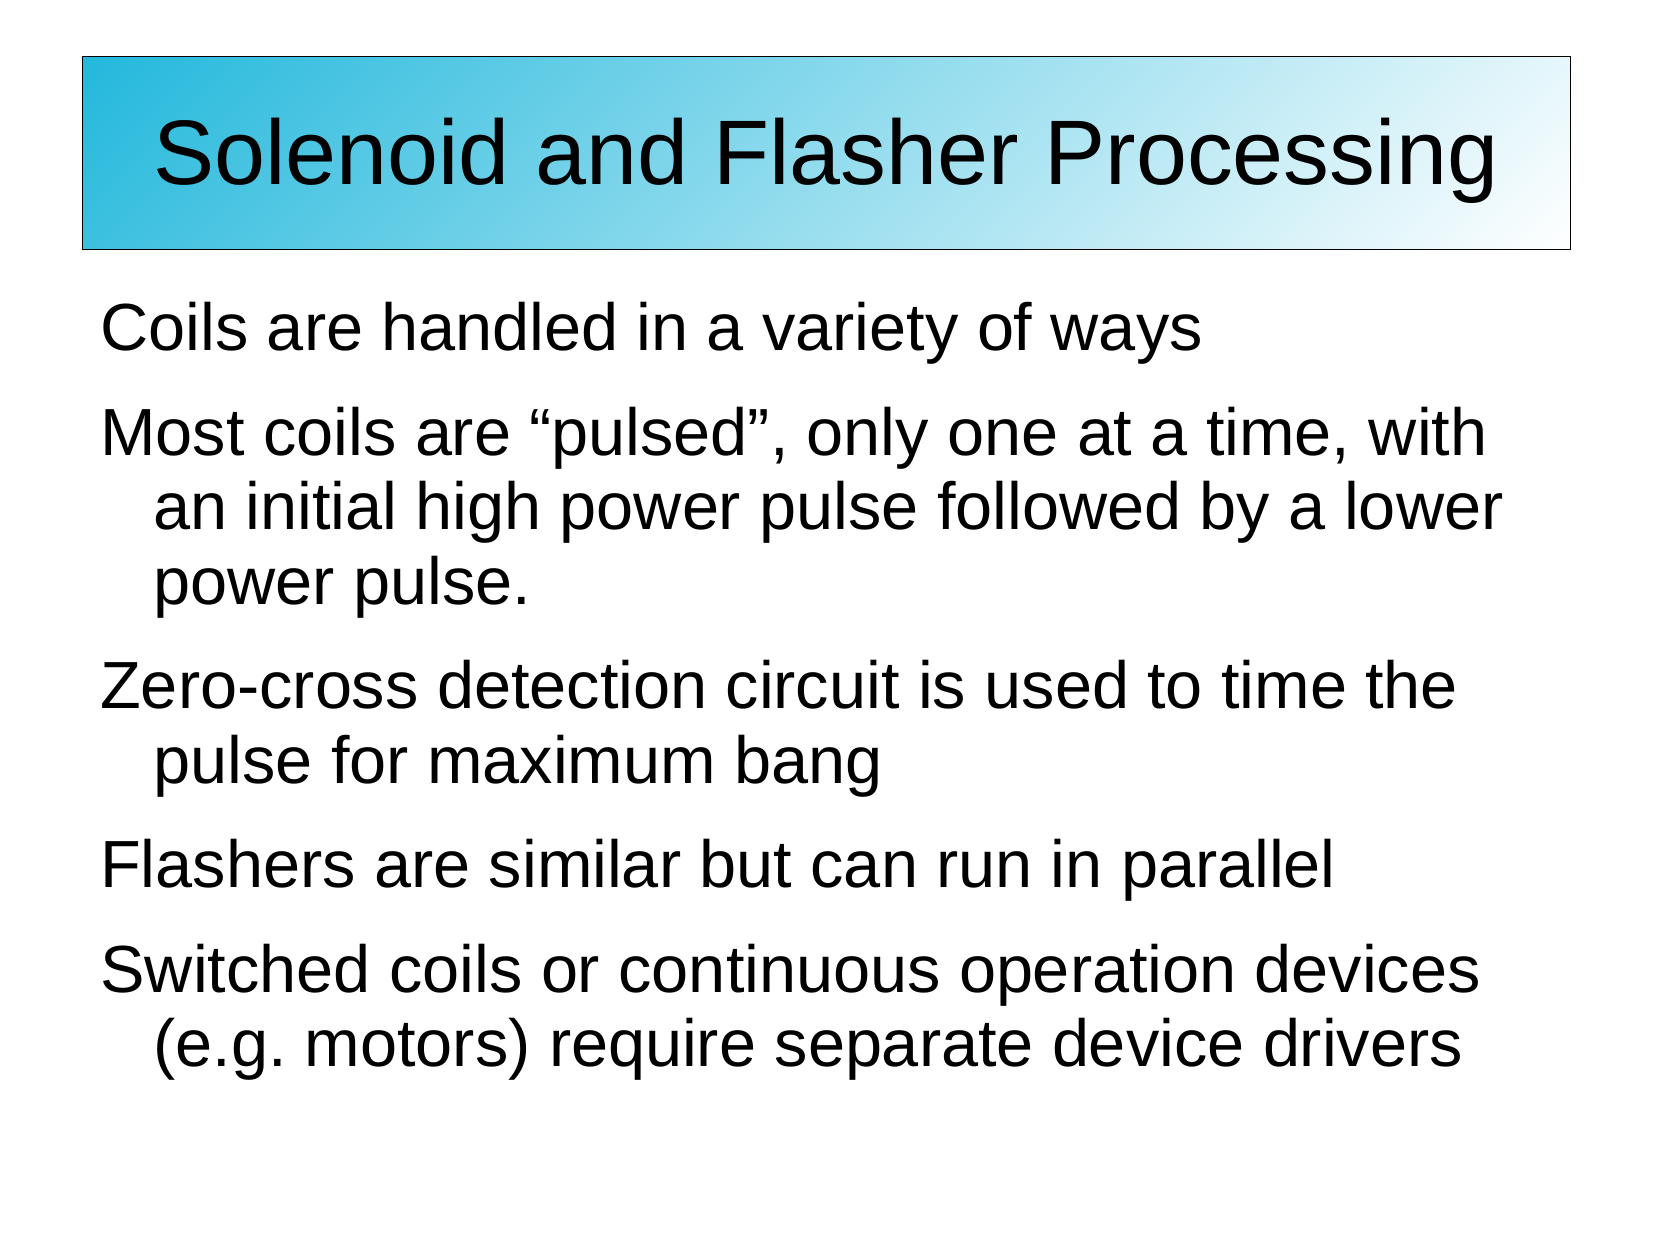

# Solenoid and Flasher Processing
Coils are handled in a variety of ways
Most coils are “pulsed”, only one at a time, with an initial high power pulse followed by a lower power pulse.
Zero-cross detection circuit is used to time the pulse for maximum bang
Flashers are similar but can run in parallel
Switched coils or continuous operation devices (e.g. motors) require separate device drivers